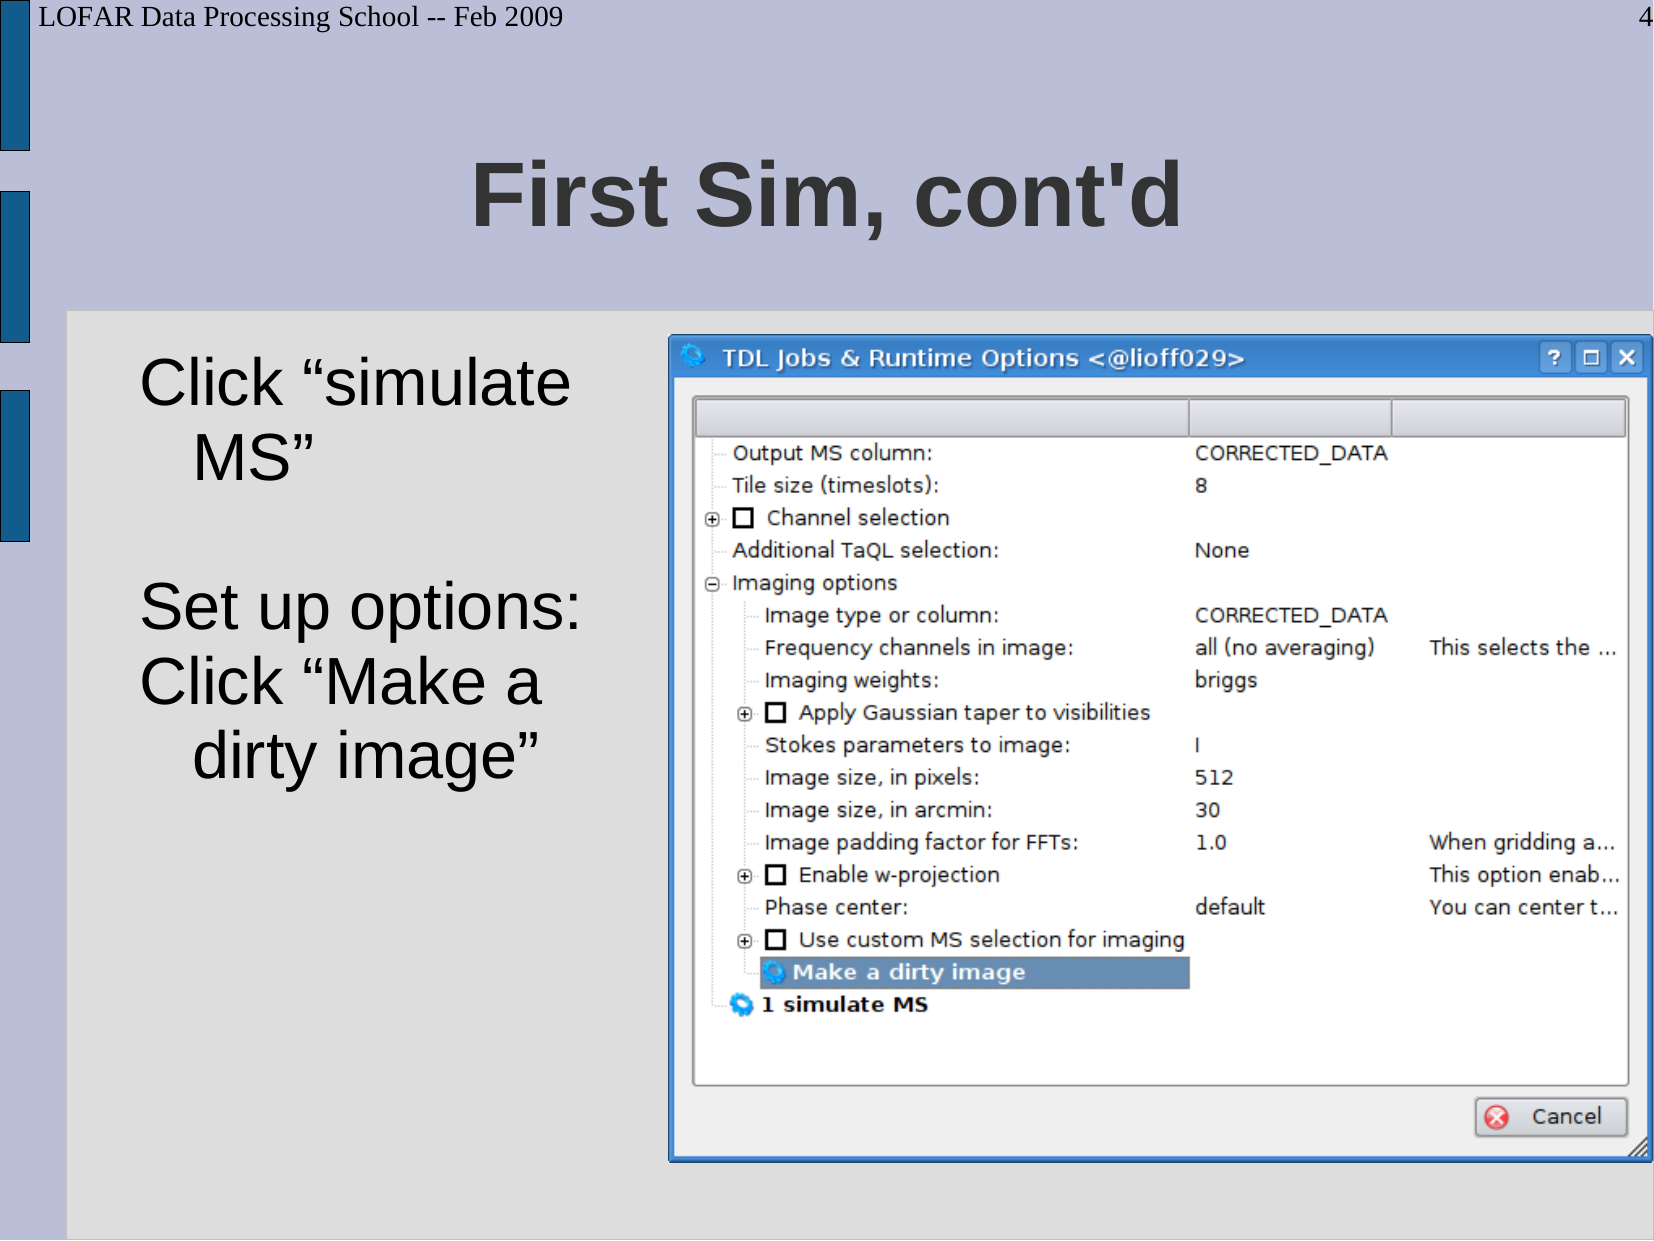

LOFAR Data Processing School -- Feb 2009
4
# First Sim, cont'd
Click “simulate MS”
Set up options:
Click “Make a dirty image”